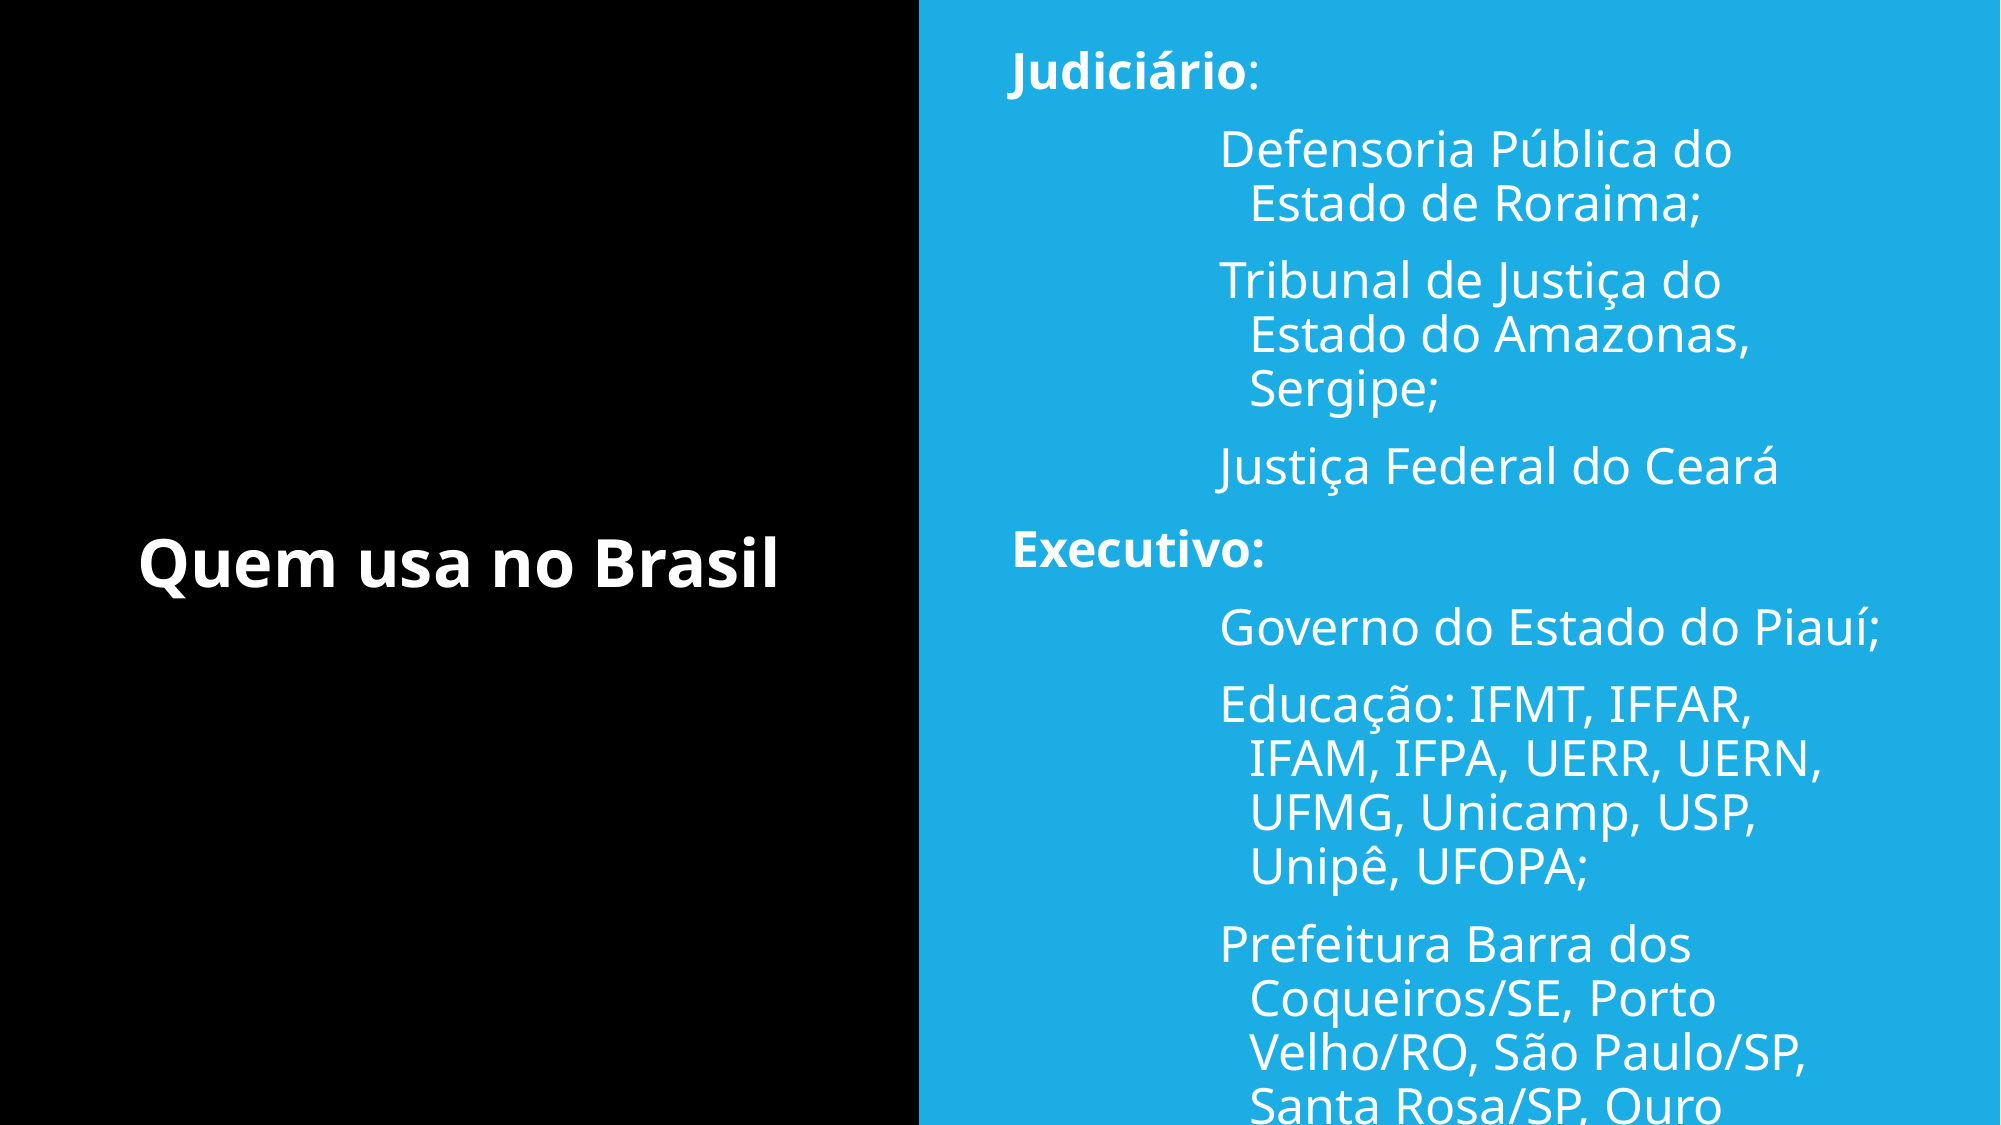

Judiciário:
Defensoria Pública do Estado de Roraima;
Tribunal de Justiça do Estado do Amazonas, Sergipe;
Justiça Federal do Ceará
Executivo:
Governo do Estado do Piauí;
Educação: IFMT, IFFAR, IFAM, IFPA, UERR, UERN, UFMG, Unicamp, USP, Unipê, UFOPA;
Prefeitura Barra dos Coqueiros/SE, Porto Velho/RO, São Paulo/SP, Santa Rosa/SP, Ouro Preto/MG
Quem usa no Brasil